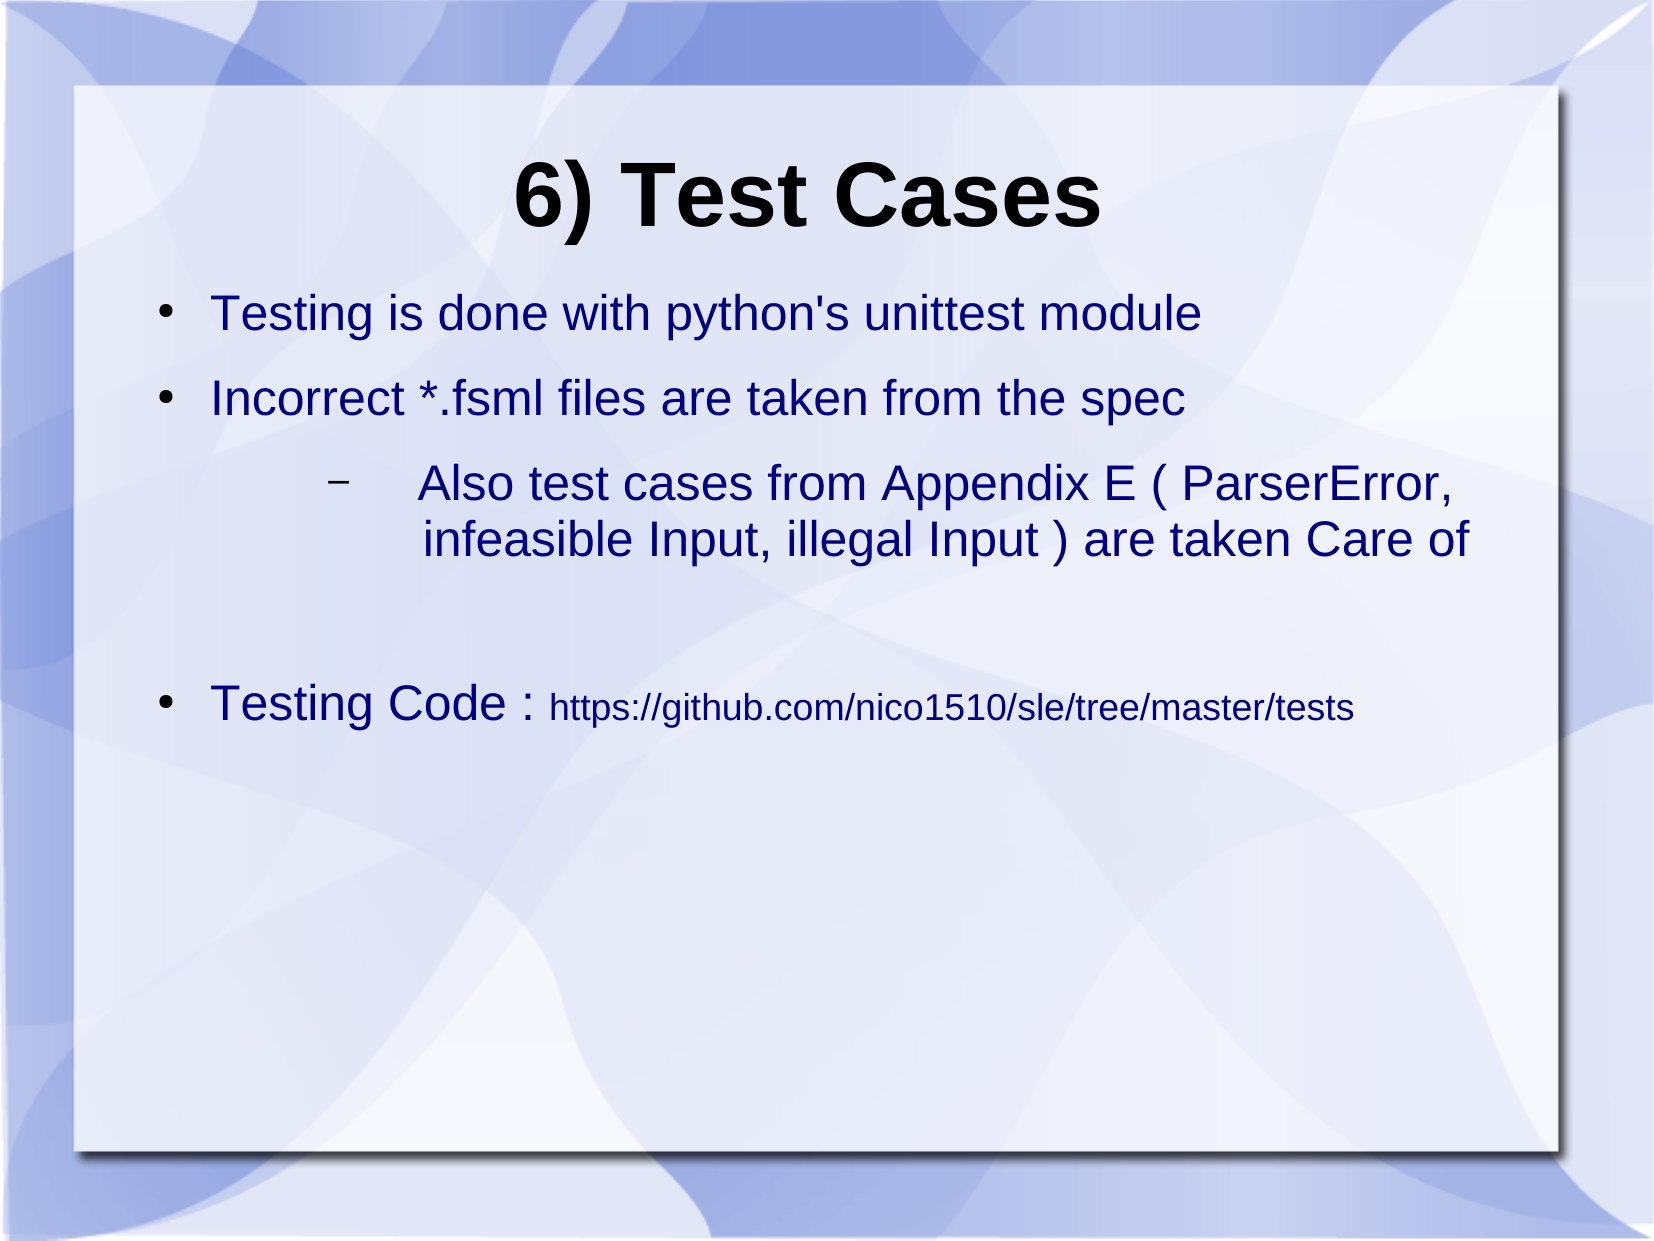

# 6) Test Cases
Testing is done with python's unittest module
Incorrect *.fsml files are taken from the spec
 Also test cases from Appendix E ( ParserError, infeasible Input, illegal Input ) are taken Care of
Testing Code : https://github.com/nico1510/sle/tree/master/tests